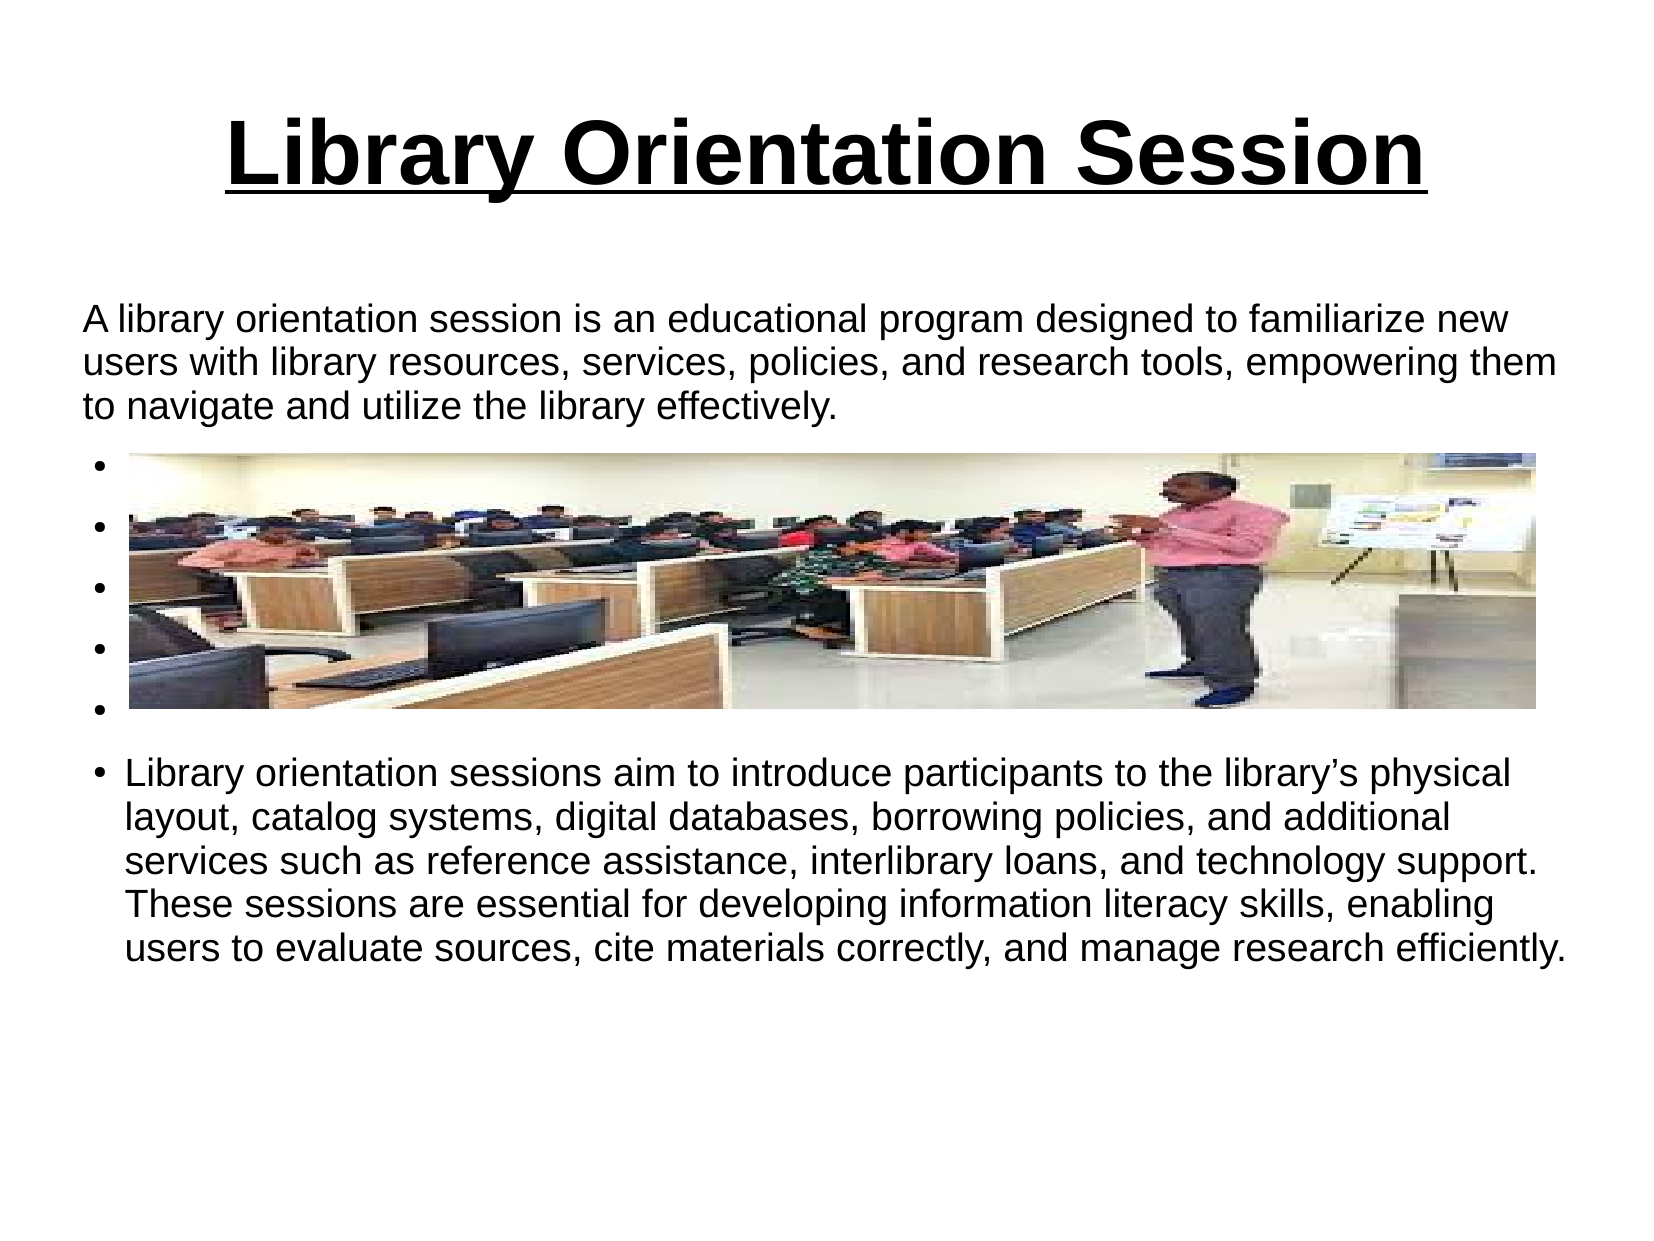

# Library Orientation Session
A library orientation session is an educational program designed to familiarize new users with library resources, services, policies, and research tools, empowering them to navigate and utilize the library effectively.
Library orientation sessions aim to introduce participants to the library’s physical layout, catalog systems, digital databases, borrowing policies, and additional services such as reference assistance, interlibrary loans, and technology support. These sessions are essential for developing information literacy skills, enabling users to evaluate sources, cite materials correctly, and manage research efficiently.